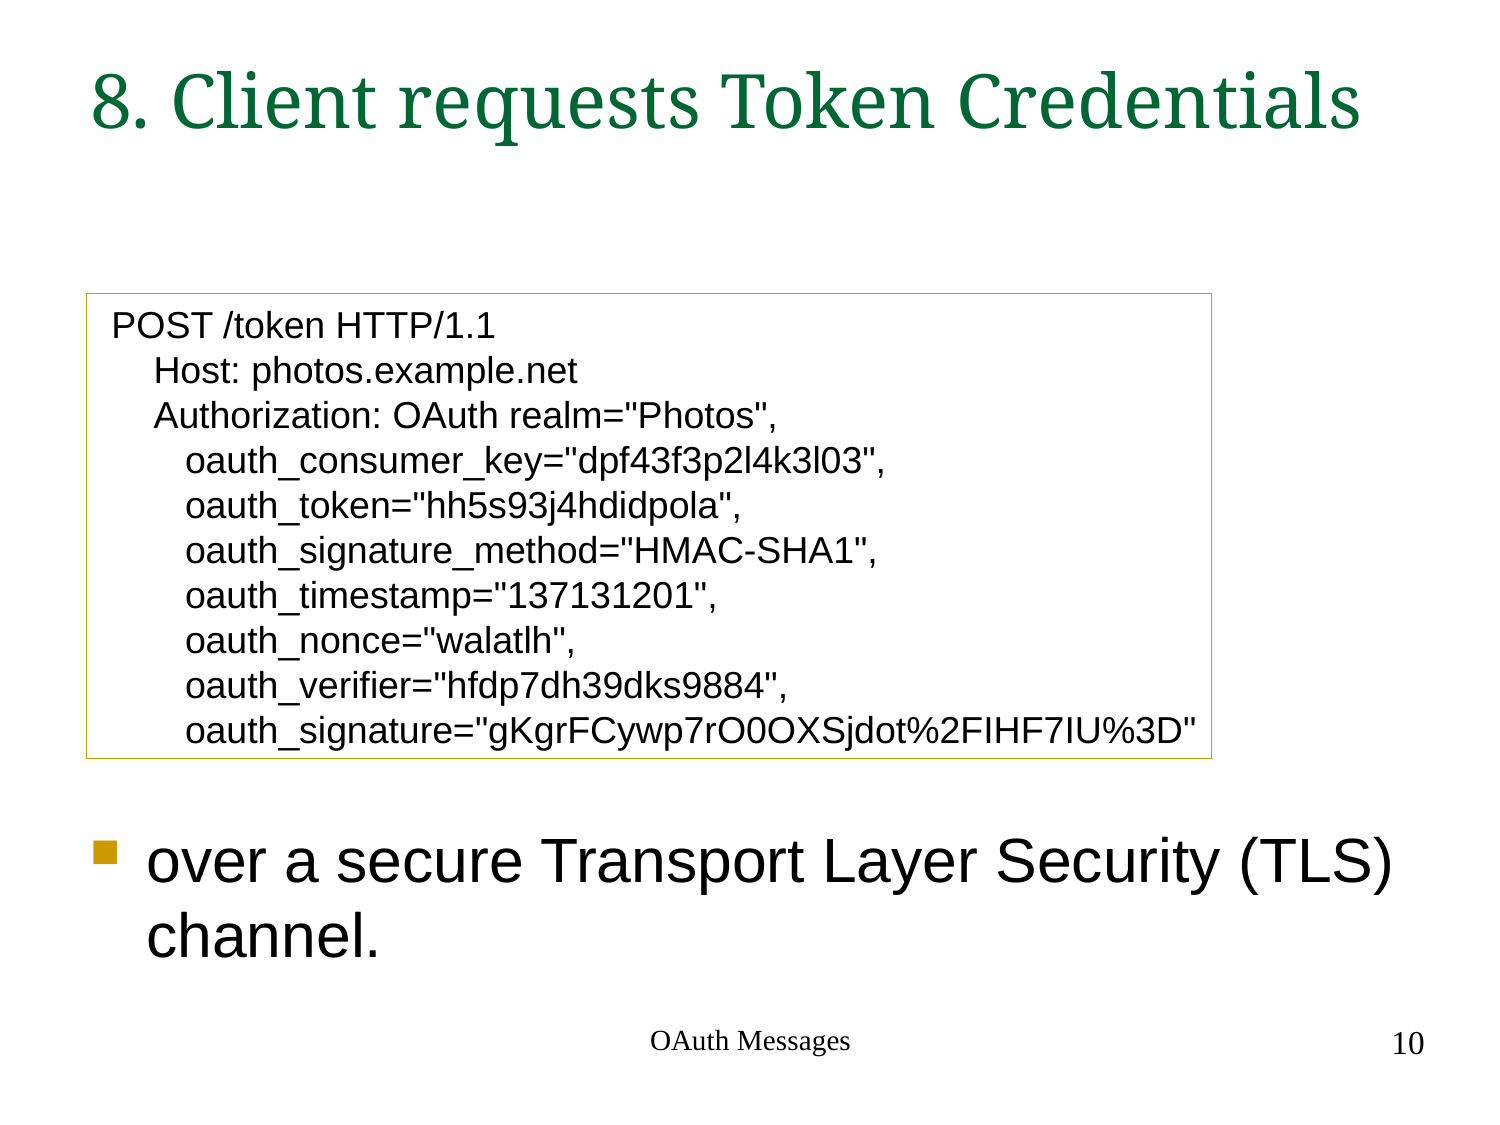

# 8. Client requests Token Credentials
 POST /token HTTP/1.1
 Host: photos.example.net
 Authorization: OAuth realm="Photos",
 oauth_consumer_key="dpf43f3p2l4k3l03",
 oauth_token="hh5s93j4hdidpola",
 oauth_signature_method="HMAC-SHA1",
 oauth_timestamp="137131201",
 oauth_nonce="walatlh",
 oauth_verifier="hfdp7dh39dks9884",
 oauth_signature="gKgrFCywp7rO0OXSjdot%2FIHF7IU%3D"
over a secure Transport Layer Security (TLS) channel.
OAuth Messages
10